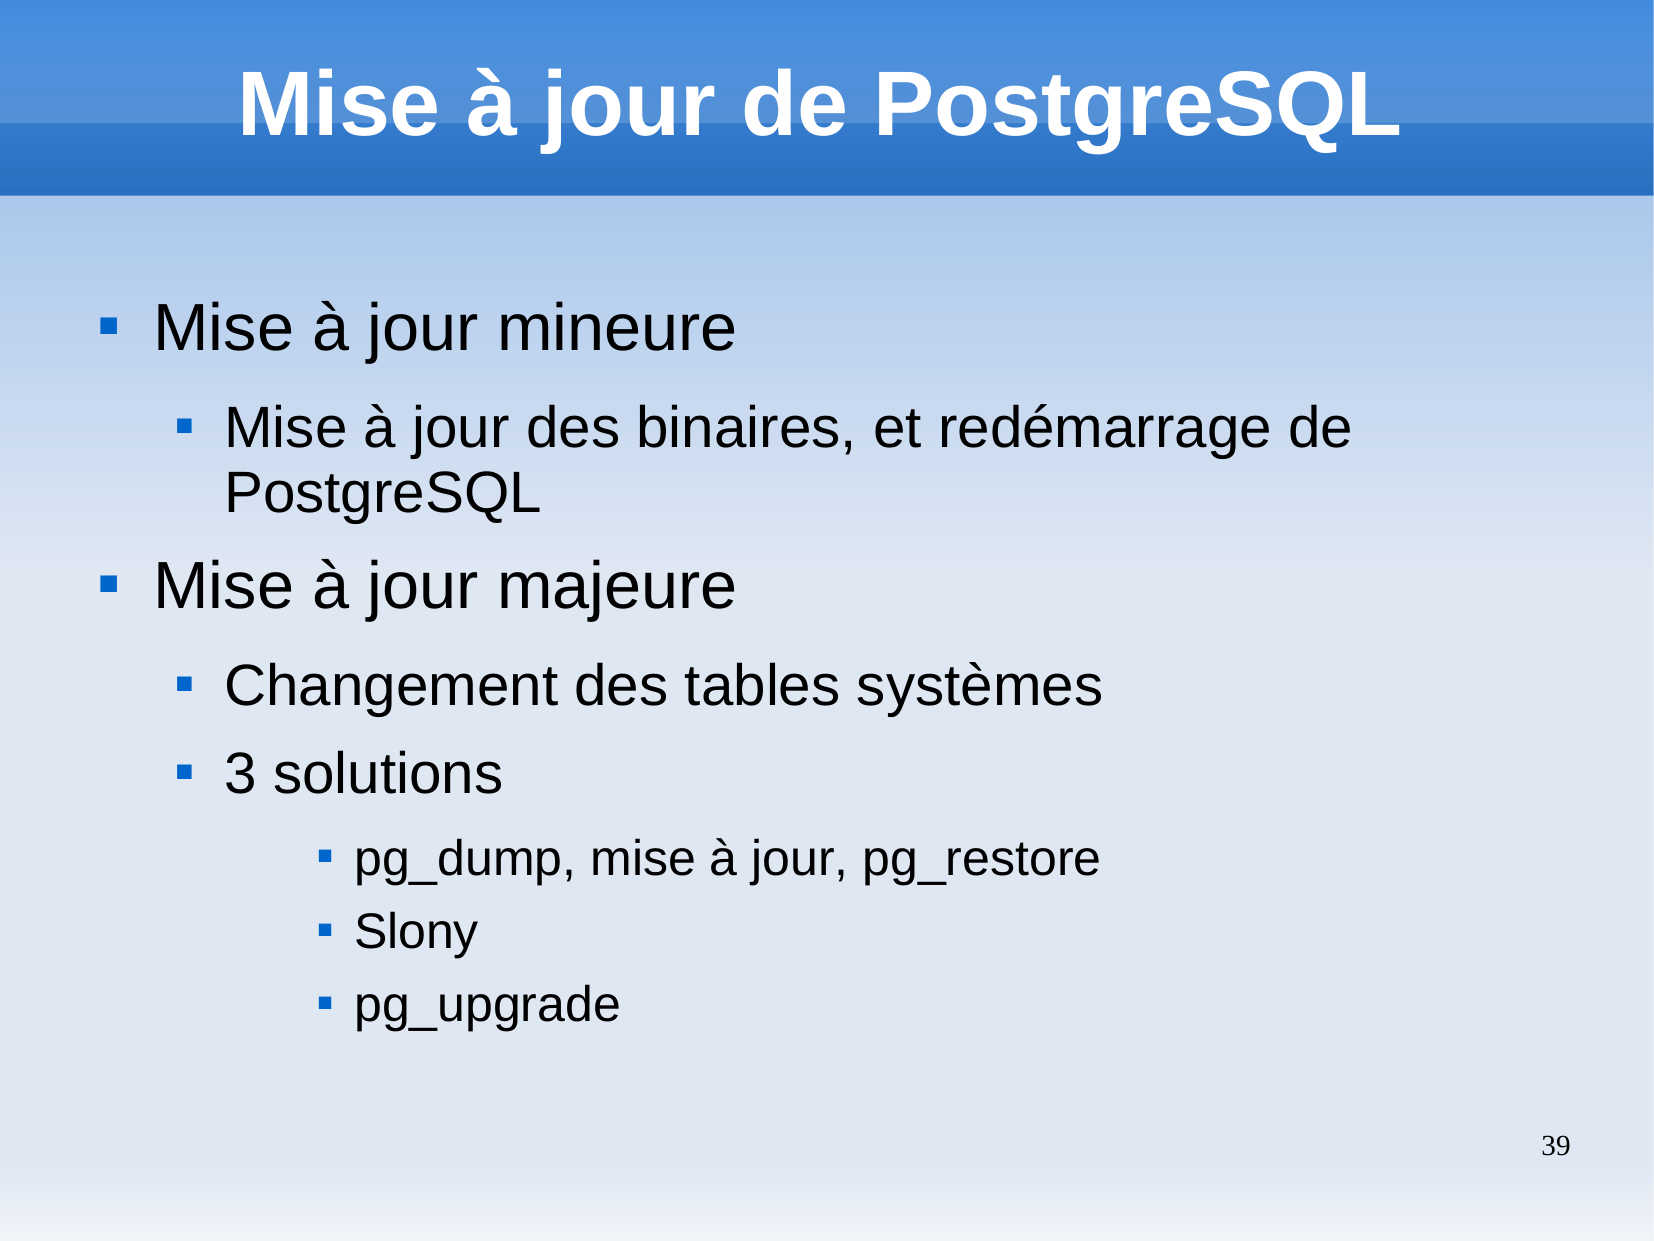

# Mise à jour de PostgreSQL
Mise à jour mineure
Mise à jour des binaires, et redémarrage de PostgreSQL
Mise à jour majeure
Changement des tables systèmes
3 solutions
pg_dump, mise à jour, pg_restore
Slony
pg_upgrade
39